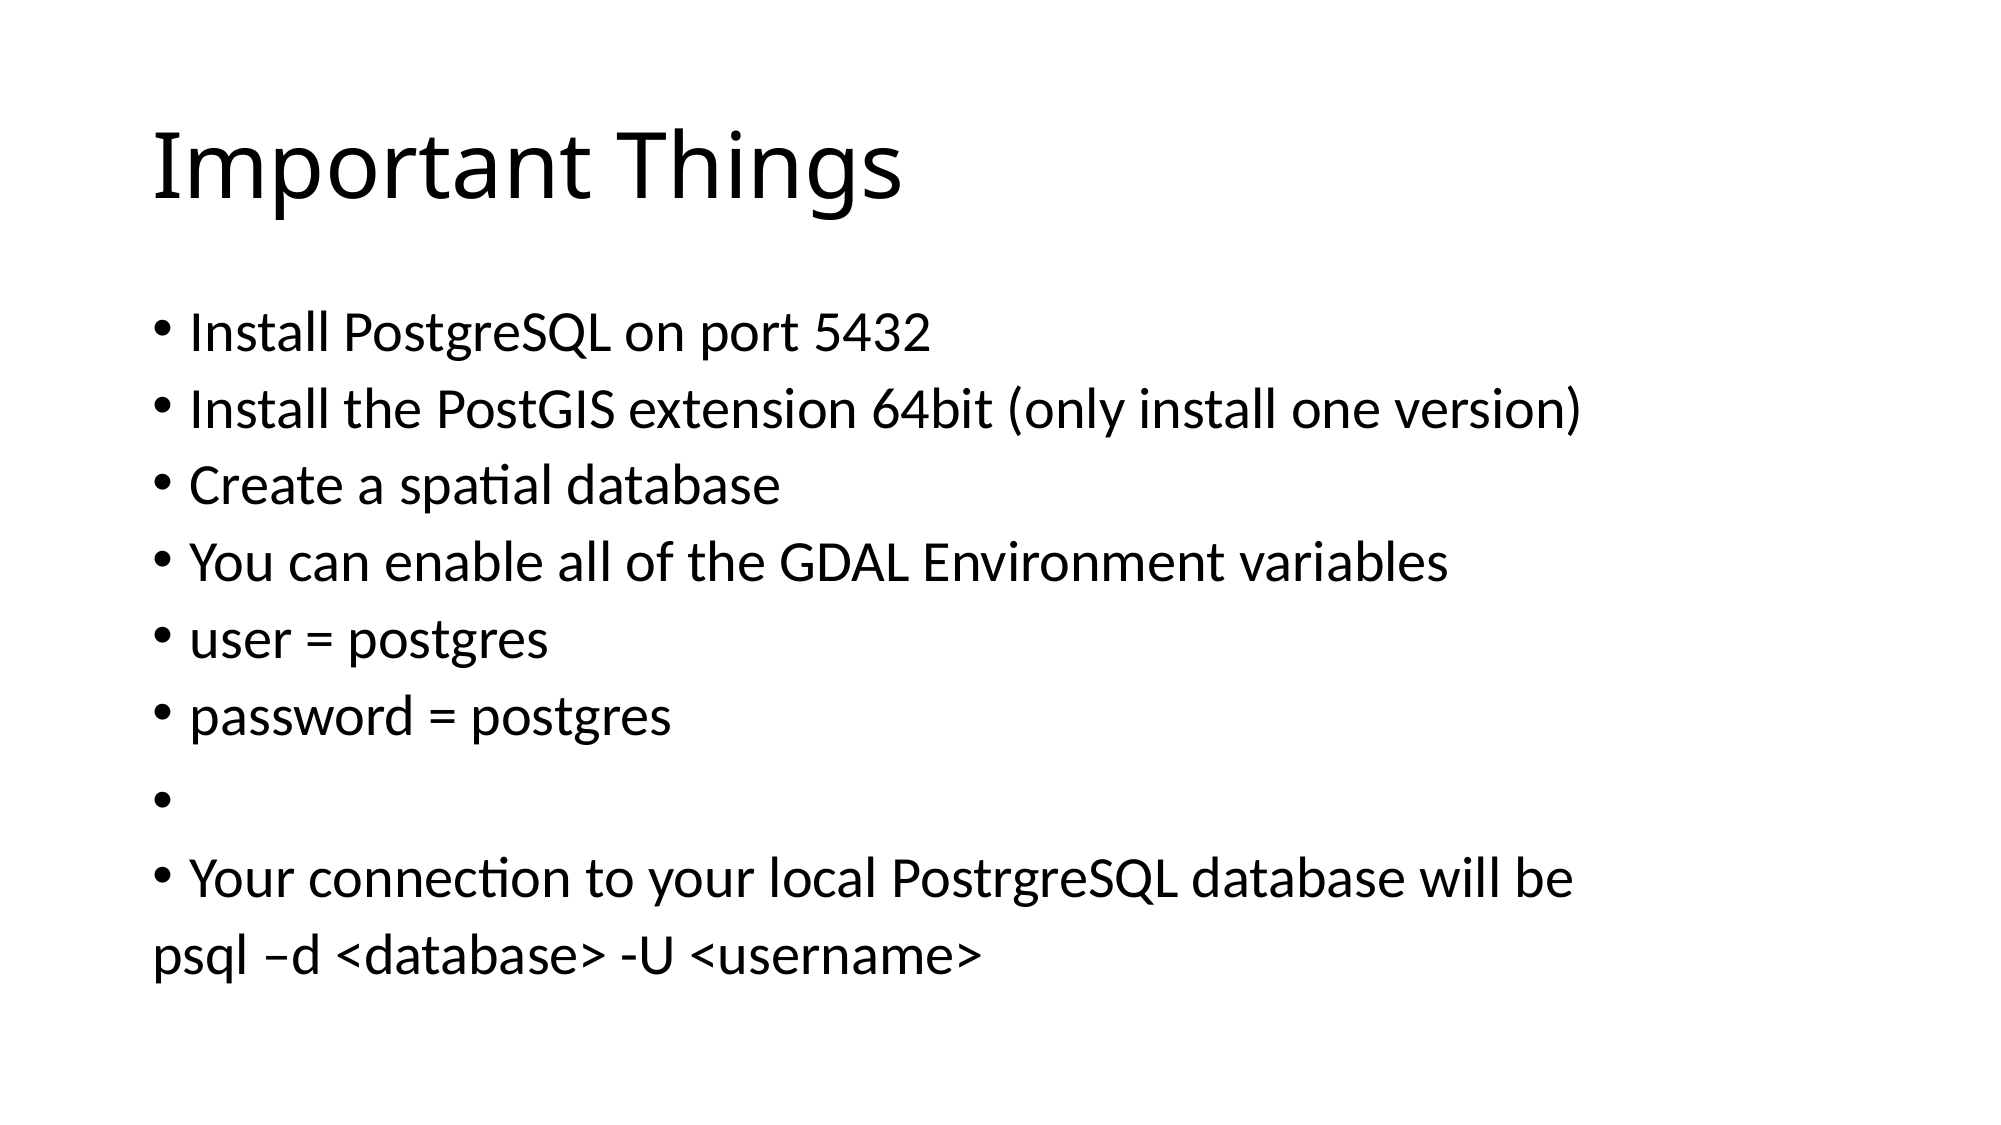

# Important Things
Install PostgreSQL on port 5432
Install the PostGIS extension 64bit (only install one version)
Create a spatial database
You can enable all of the GDAL Environment variables
user = postgres
password = postgres
Your connection to your local PostrgreSQL database will be
psql –d <database> -U <username>